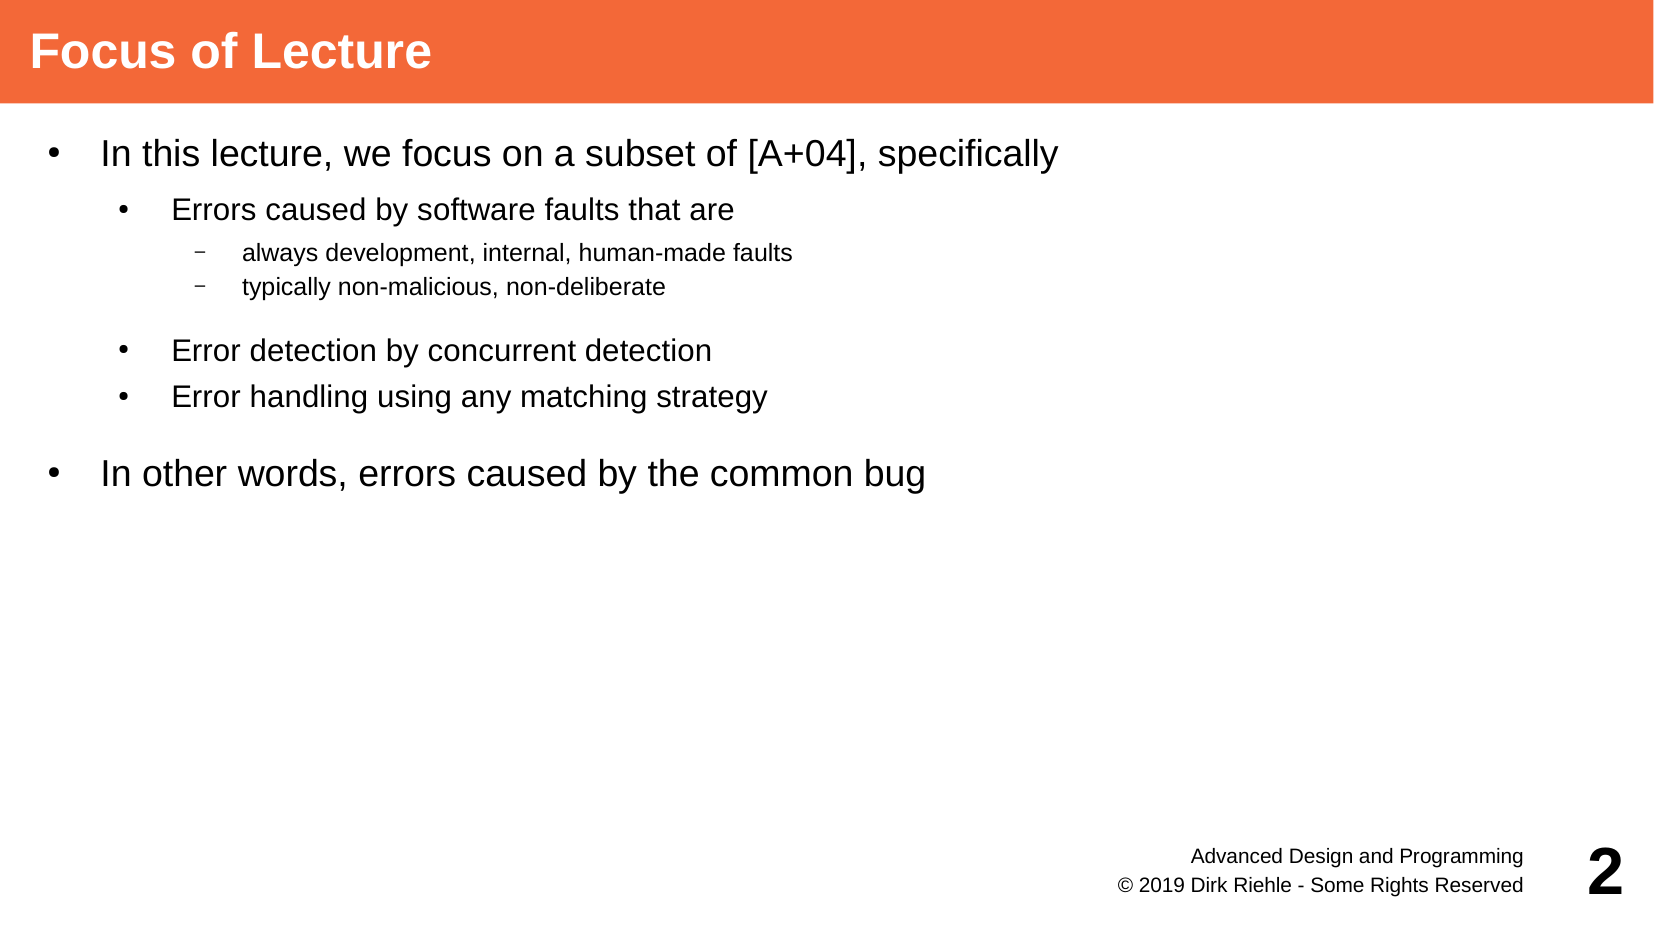

# Focus of Lecture
In this lecture, we focus on a subset of [A+04], specifically
Errors caused by software faults that are
always development, internal, human-made faults
typically non-malicious, non-deliberate
Error detection by concurrent detection
Error handling using any matching strategy
In other words, errors caused by the common bug
Advanced Design and Programming
2
© 2019 Dirk Riehle - Some Rights Reserved